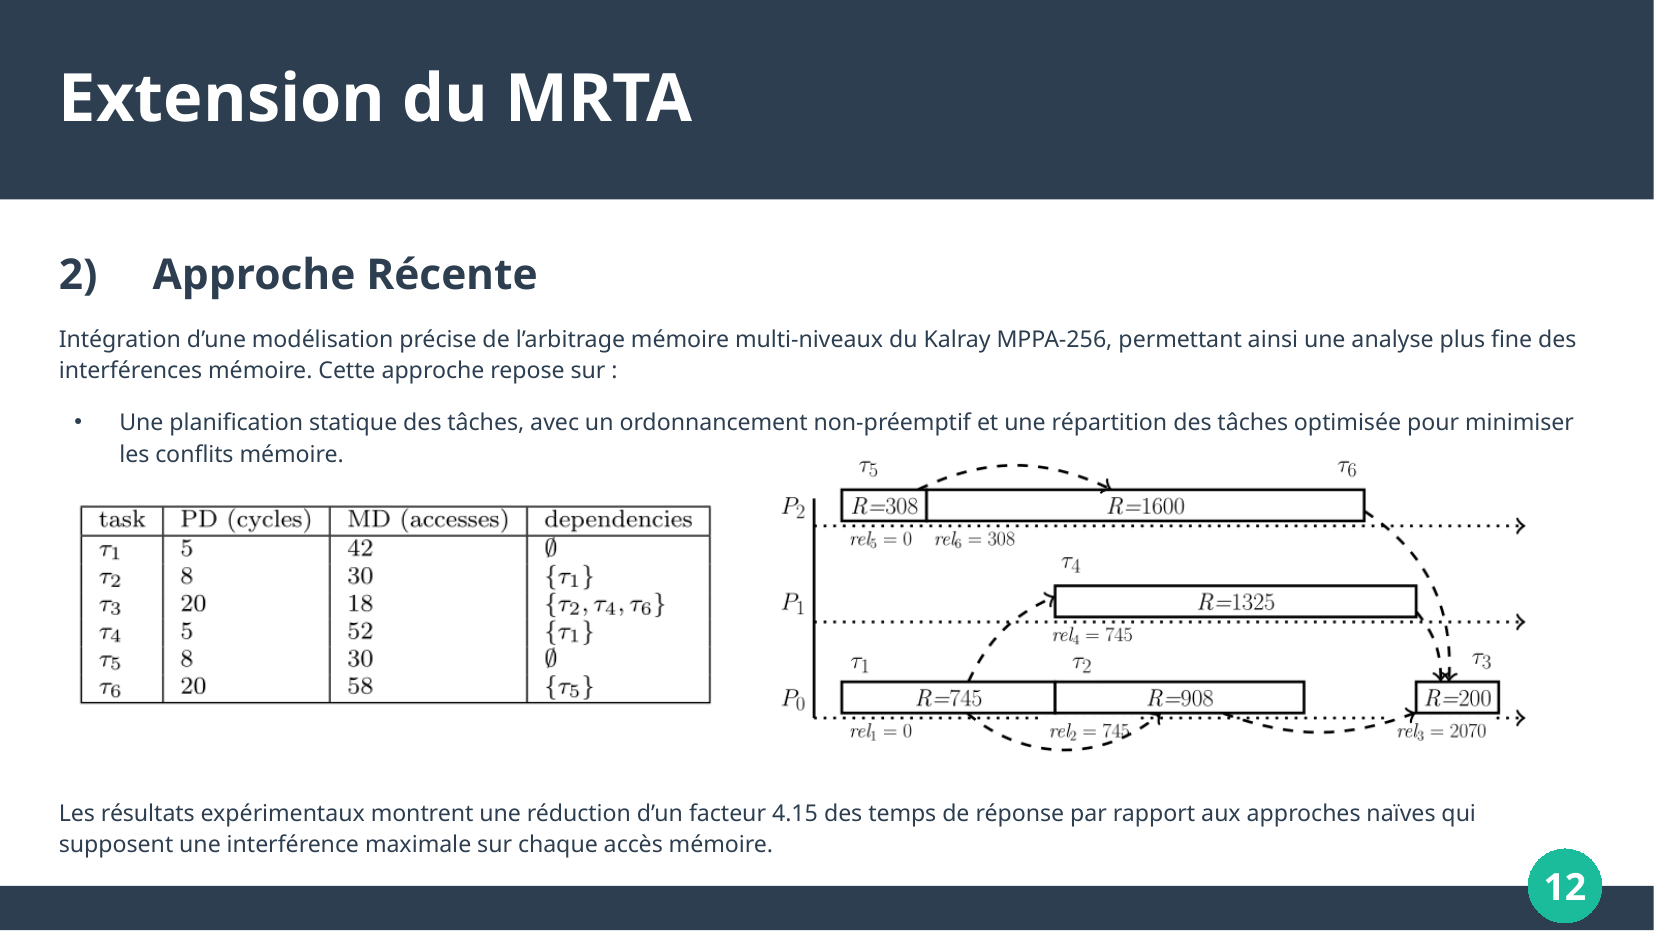

# Extension du MRTA
2) Approche Récente
Intégration d’une modélisation précise de l’arbitrage mémoire multi-niveaux du Kalray MPPA-256, permettant ainsi une analyse plus fine des interférences mémoire. Cette approche repose sur :
Une planification statique des tâches, avec un ordonnancement non-préemptif et une répartition des tâches optimisée pour minimiser les conflits mémoire.
Les résultats expérimentaux montrent une réduction d’un facteur 4.15 des temps de réponse par rapport aux approches naïves qui supposent une interférence maximale sur chaque accès mémoire.
12